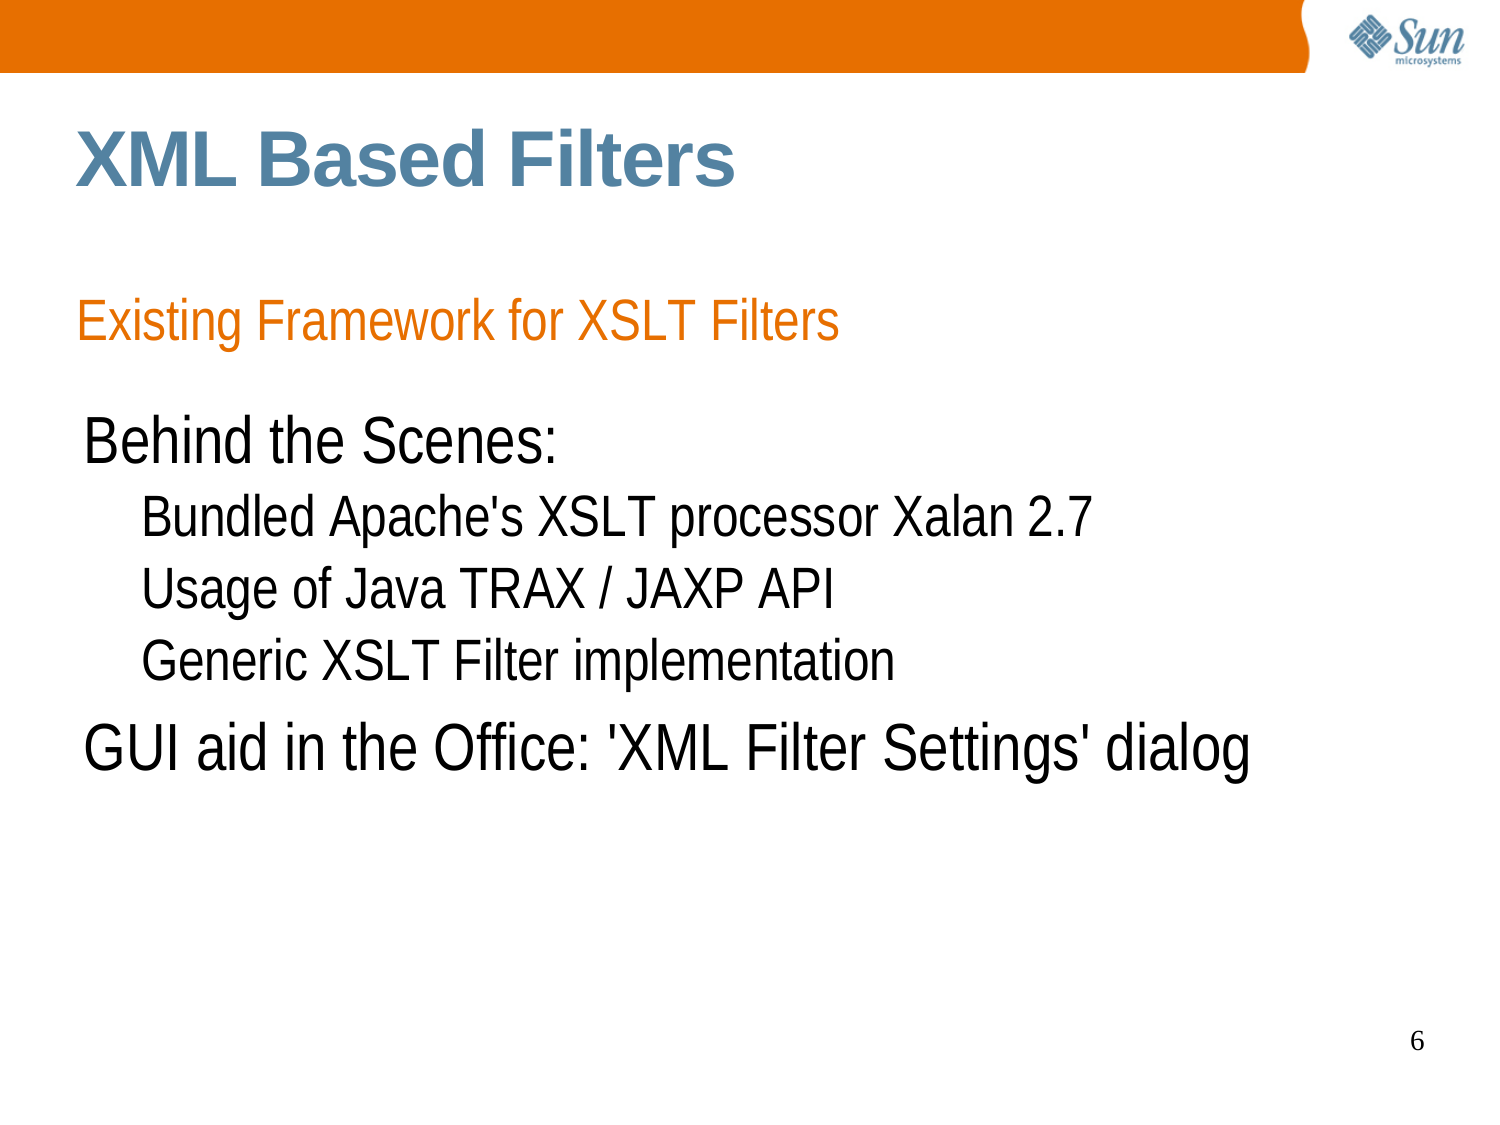

# XML Based Filters
Existing Framework for XSLT Filters
Behind the Scenes:
Bundled Apache's XSLT processor Xalan 2.7
Usage of Java TRAX / JAXP API
Generic XSLT Filter implementation
GUI aid in the Office: 'XML Filter Settings' dialog
6